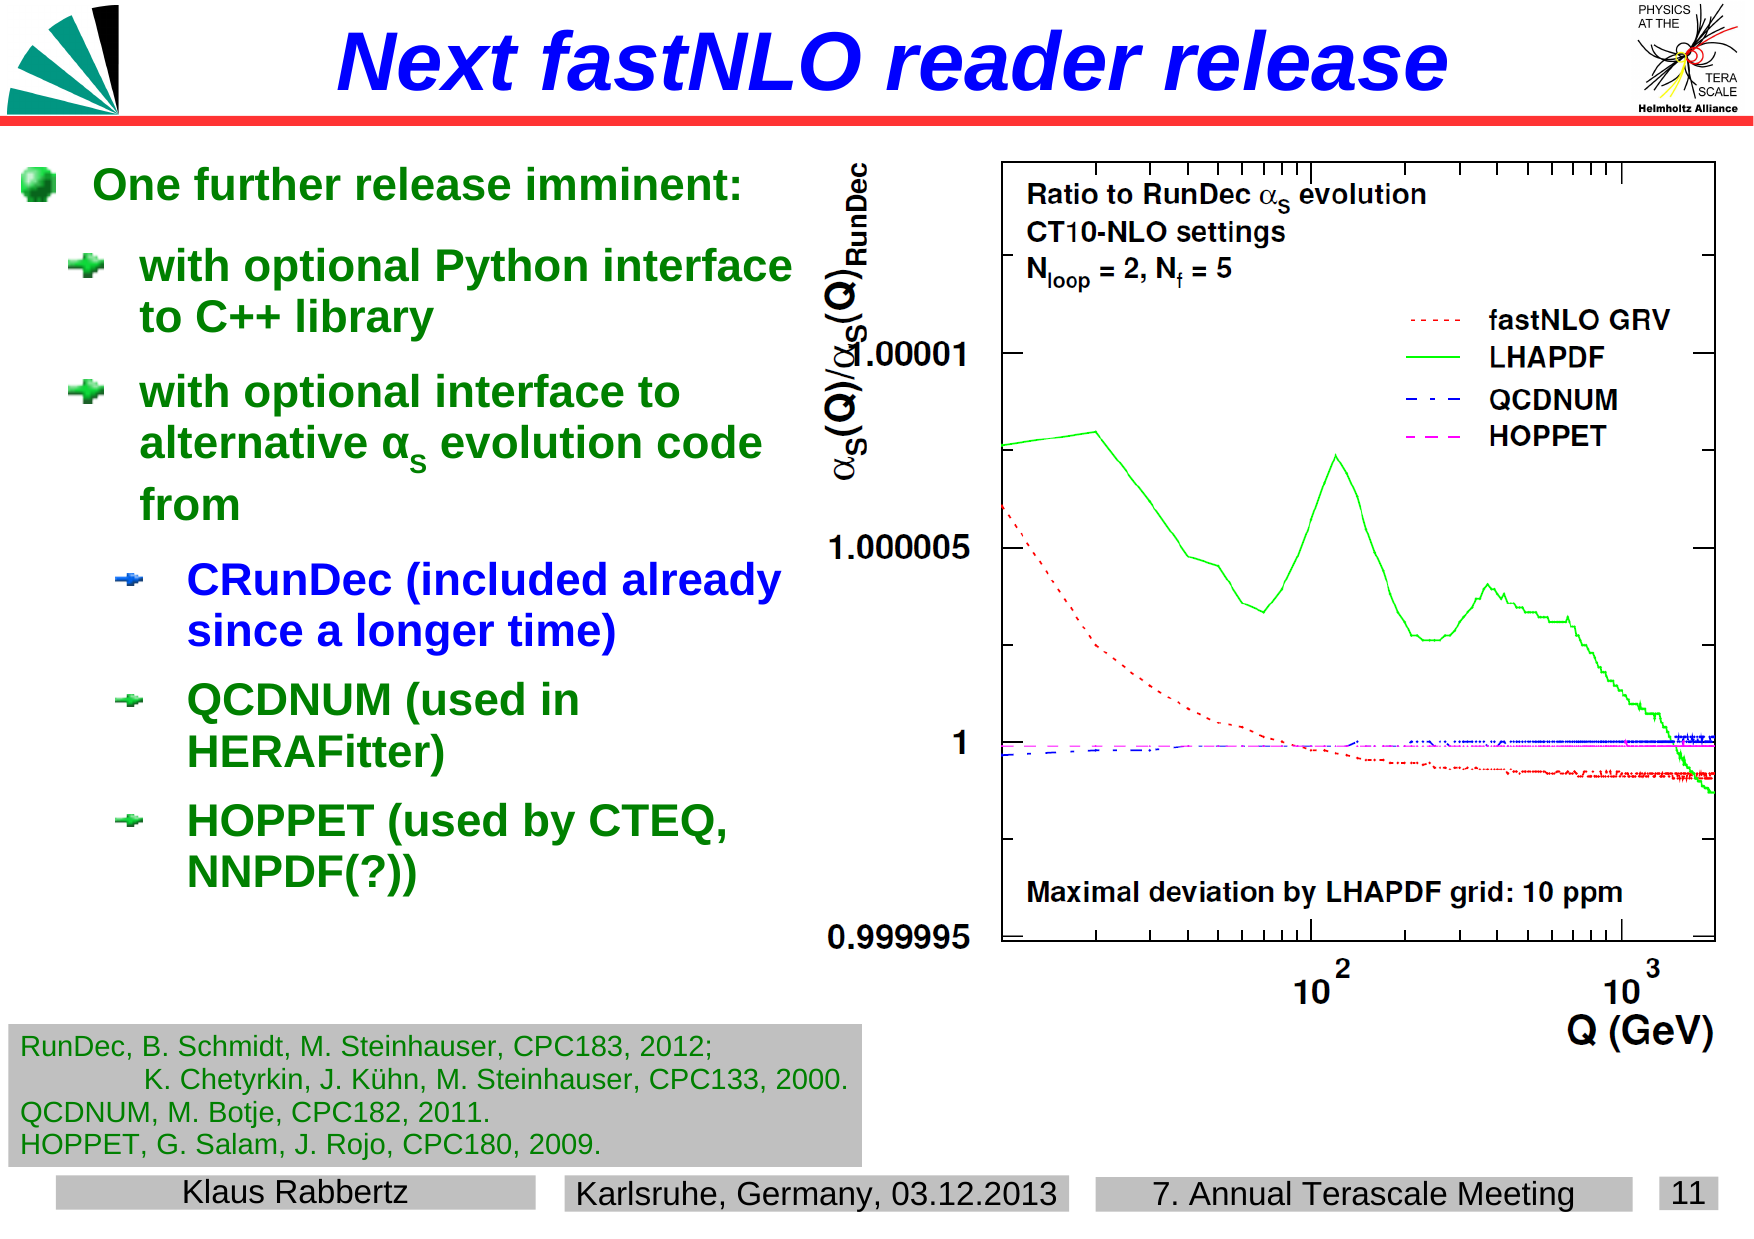

# Next fastNLO reader release
One further release imminent:
with optional Python interface to C++ library
with optional interface to alternative αS evolution code from
CRunDec (included already since a longer time)
QCDNUM (used in HERAFitter)
HOPPET (used by CTEQ, NNPDF(?))
RunDec, B. Schmidt, M. Steinhauser, CPC183, 2012;
 K. Chetyrkin, J. Kühn, M. Steinhauser, CPC133, 2000.
QCDNUM, M. Botje, CPC182, 2011.
HOPPET, G. Salam, J. Rojo, CPC180, 2009.